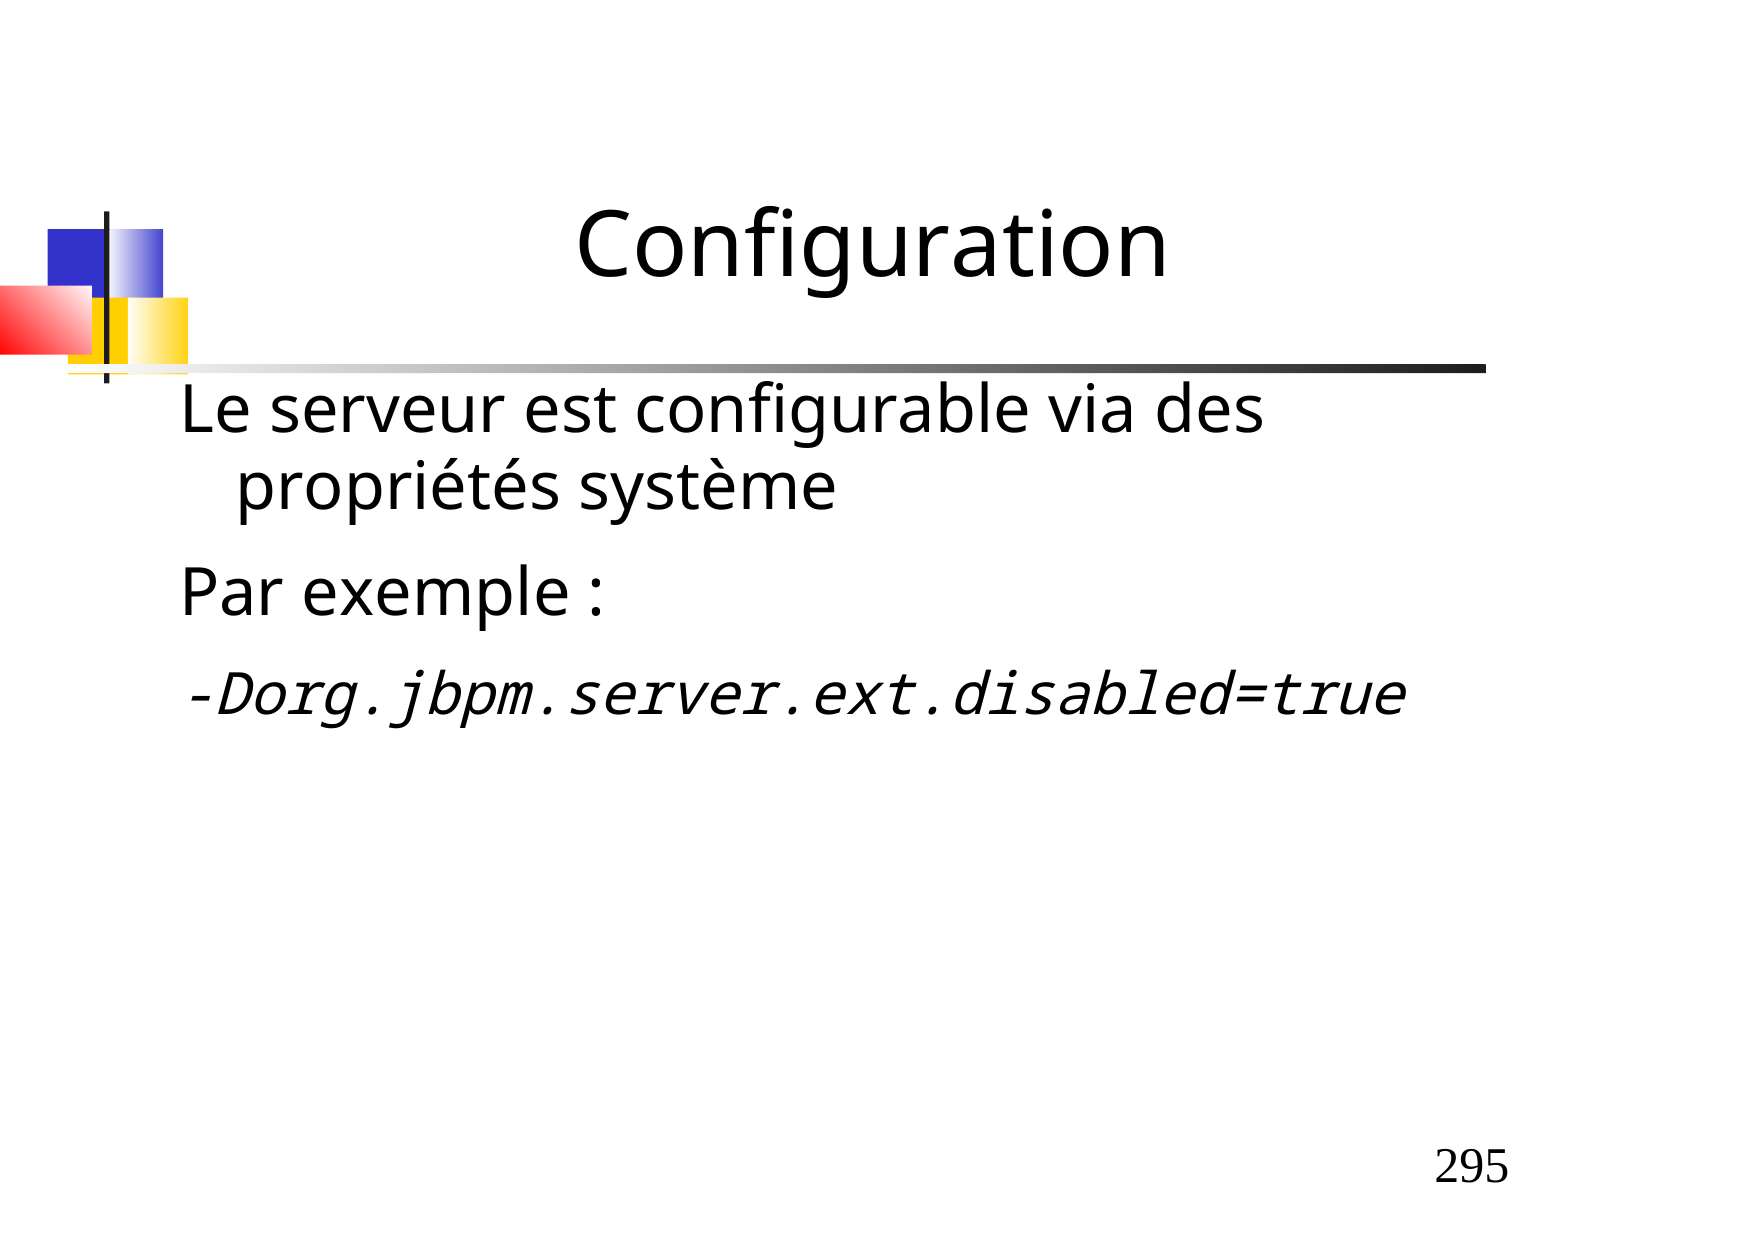

# Configuration
Le serveur est configurable via des propriétés système
Par exemple :
-Dorg.jbpm.server.ext.disabled=true